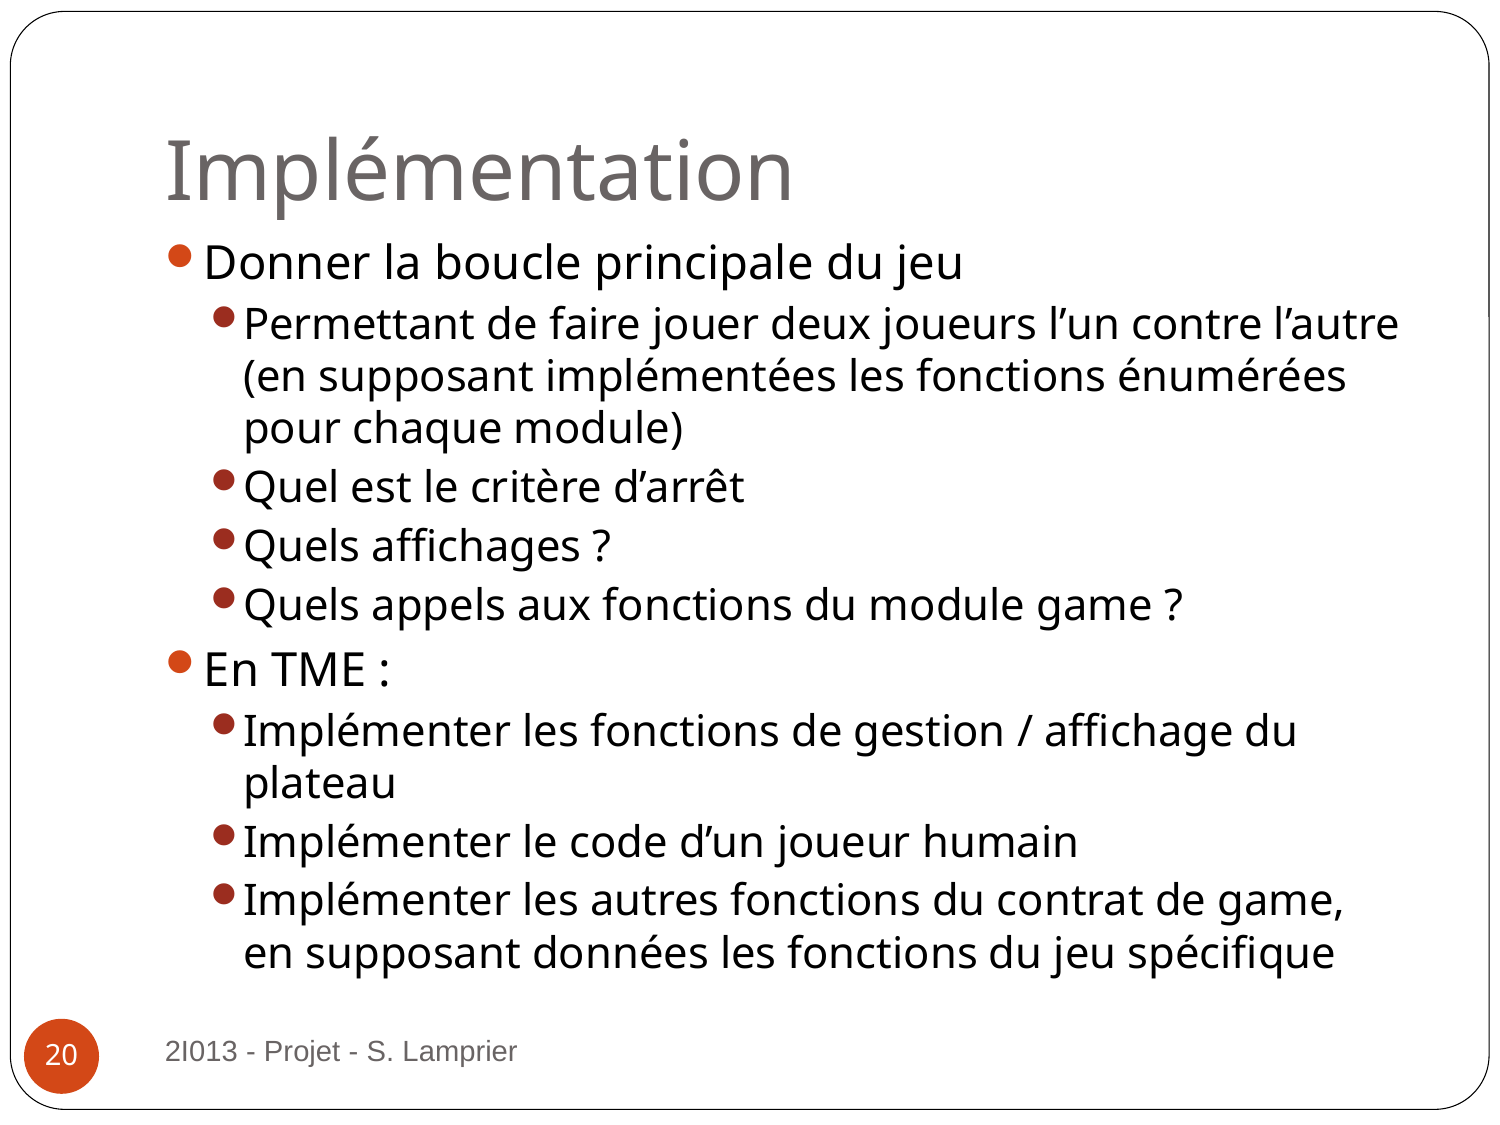

# Implémentation
Donner la boucle principale du jeu
Permettant de faire jouer deux joueurs l’un contre l’autre (en supposant implémentées les fonctions énumérées pour chaque module)
Quel est le critère d’arrêt
Quels affichages ?
Quels appels aux fonctions du module game ?
En TME :
Implémenter les fonctions de gestion / affichage du plateau
Implémenter le code d’un joueur humain
Implémenter les autres fonctions du contrat de game, en supposant données les fonctions du jeu spécifique
2I013 - Projet - S. Lamprier